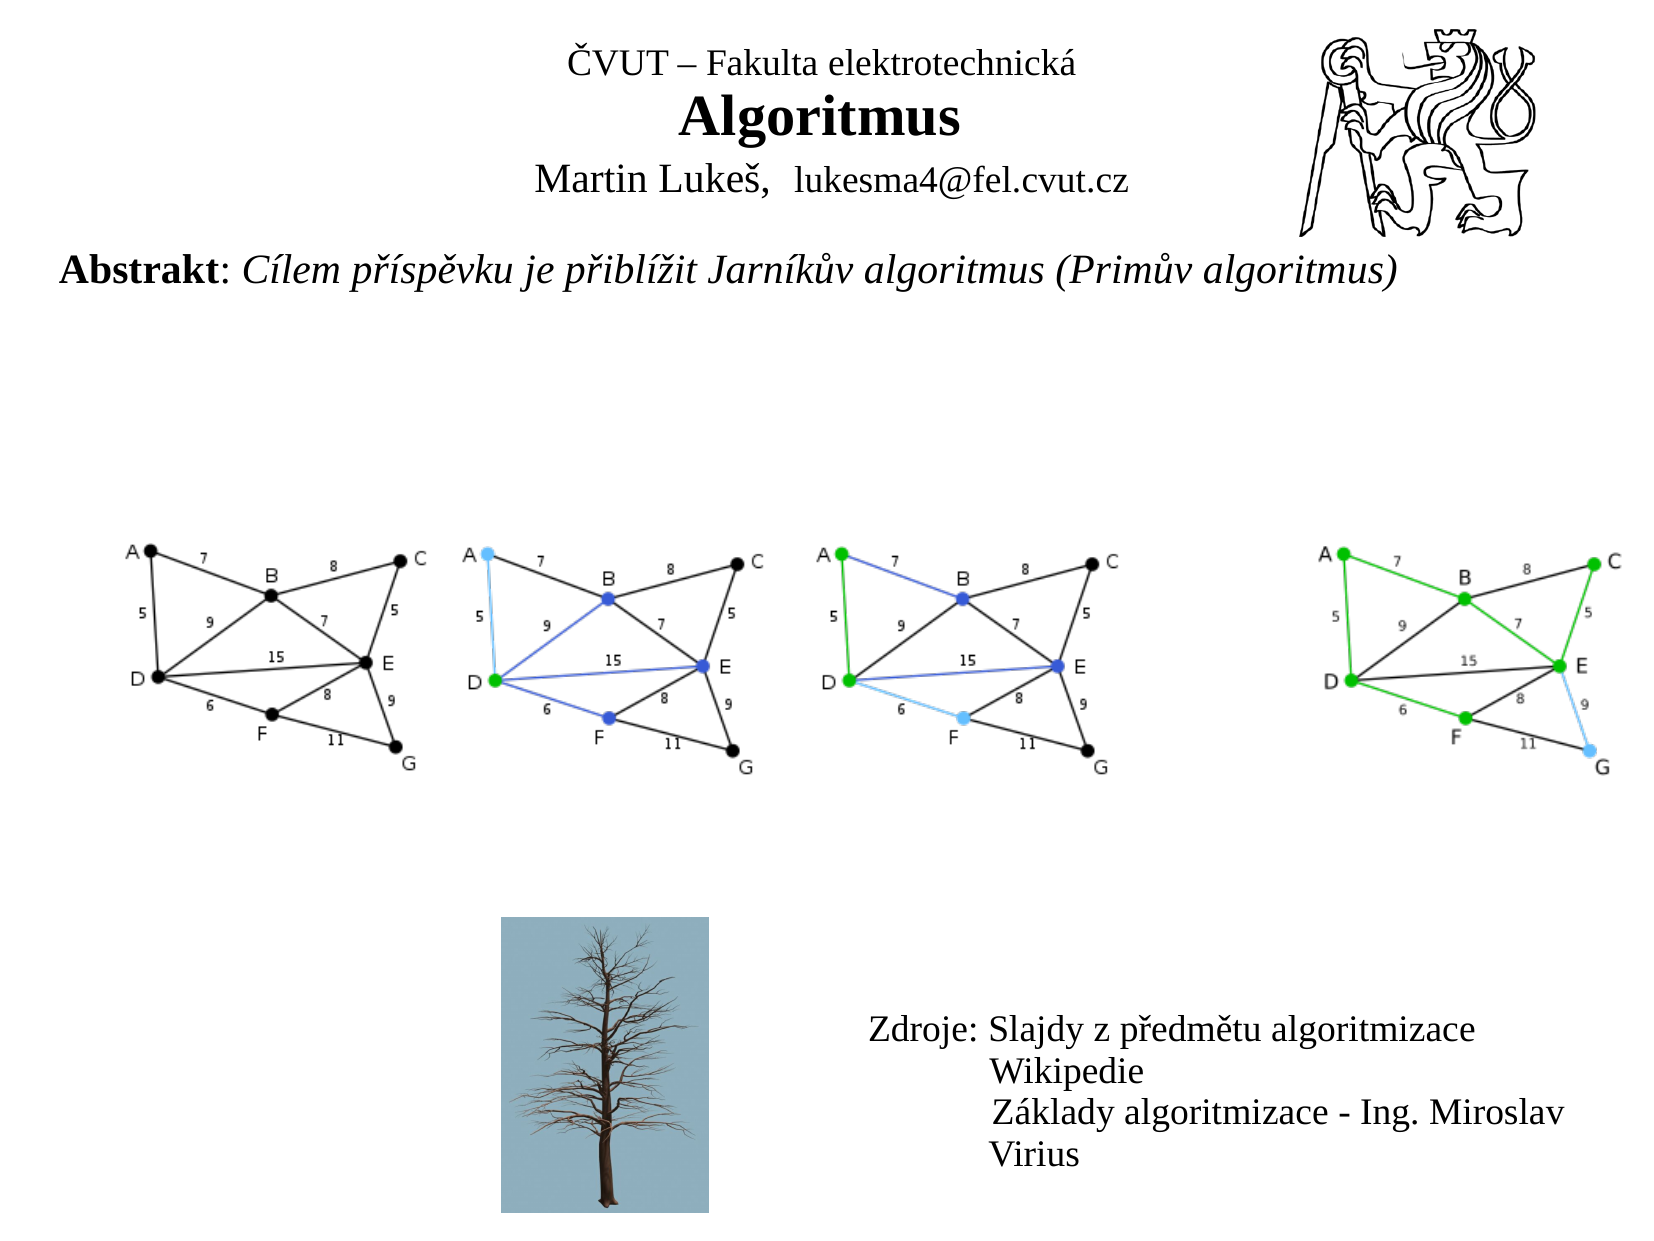

ČVUT – Fakulta elektrotechnická
Algoritmus
 Martin Lukeš, lukesma4@fel.cvut.cz
# Abstrakt: Cílem příspěvku je přiblížit Jarníkův algoritmus (Primův algoritmus)
Zdroje: Slajdy z předmětu algoritmizace
	 Wikipedie
 Základy algoritmizace - Ing. Miroslav 	 	 Virius